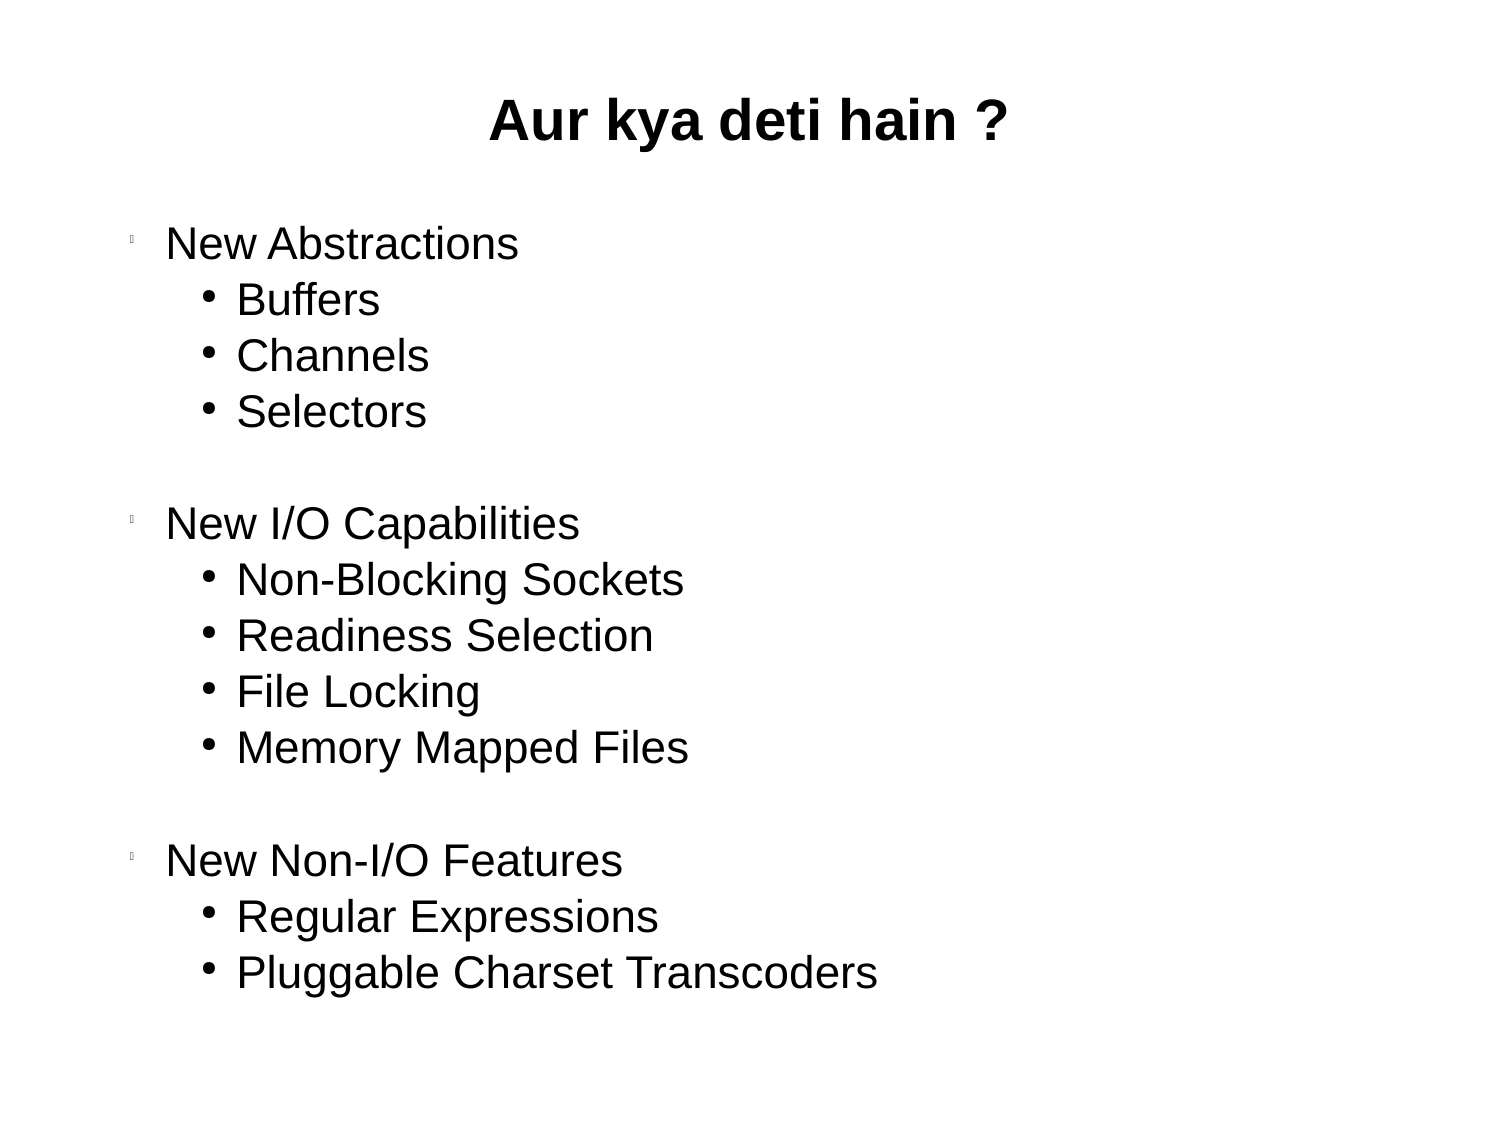

Aur kya deti hain ?
New Abstractions
Buffers
Channels
Selectors
New I/O Capabilities
Non-Blocking Sockets
Readiness Selection
File Locking
Memory Mapped Files
New Non-I/O Features
Regular Expressions
Pluggable Charset Transcoders